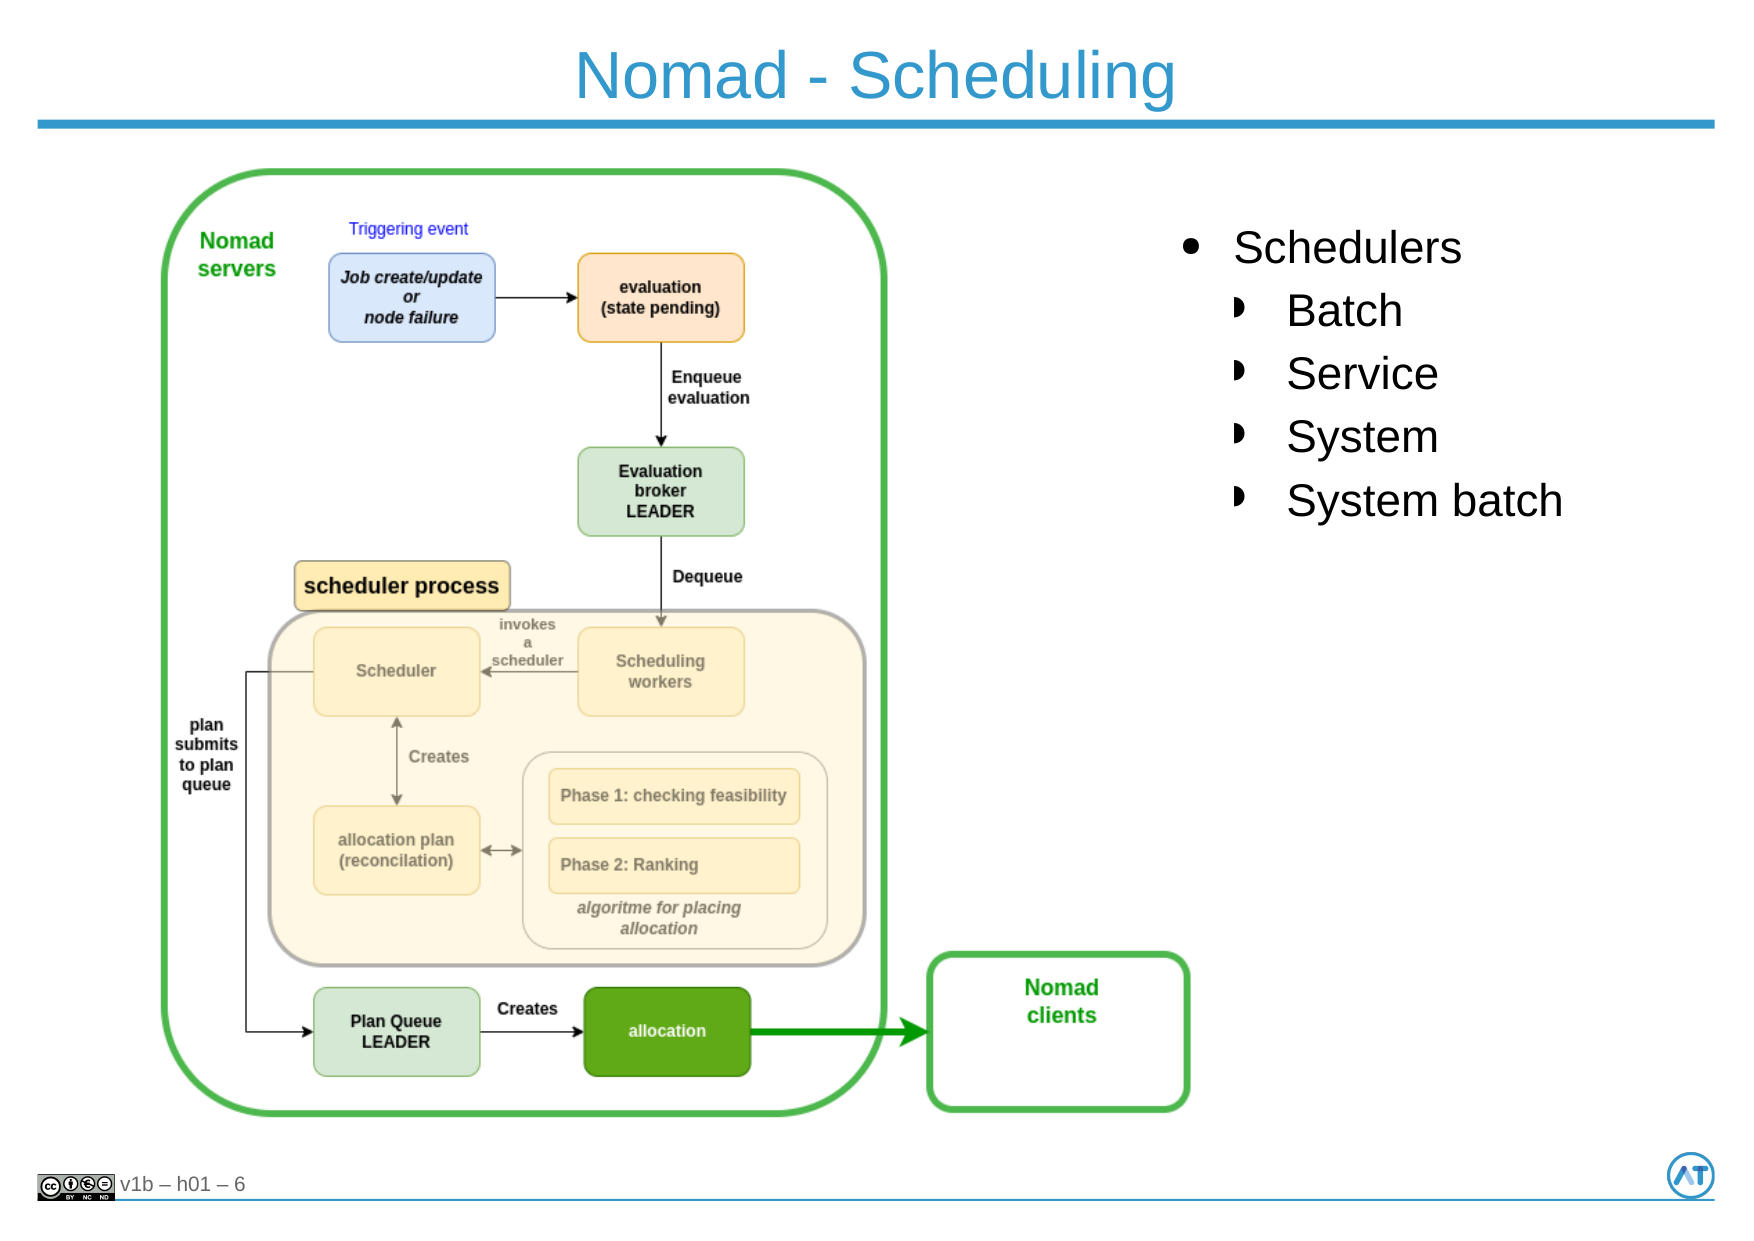

Nomad - Scheduling
Schedulers
Batch
Service
System
System batch